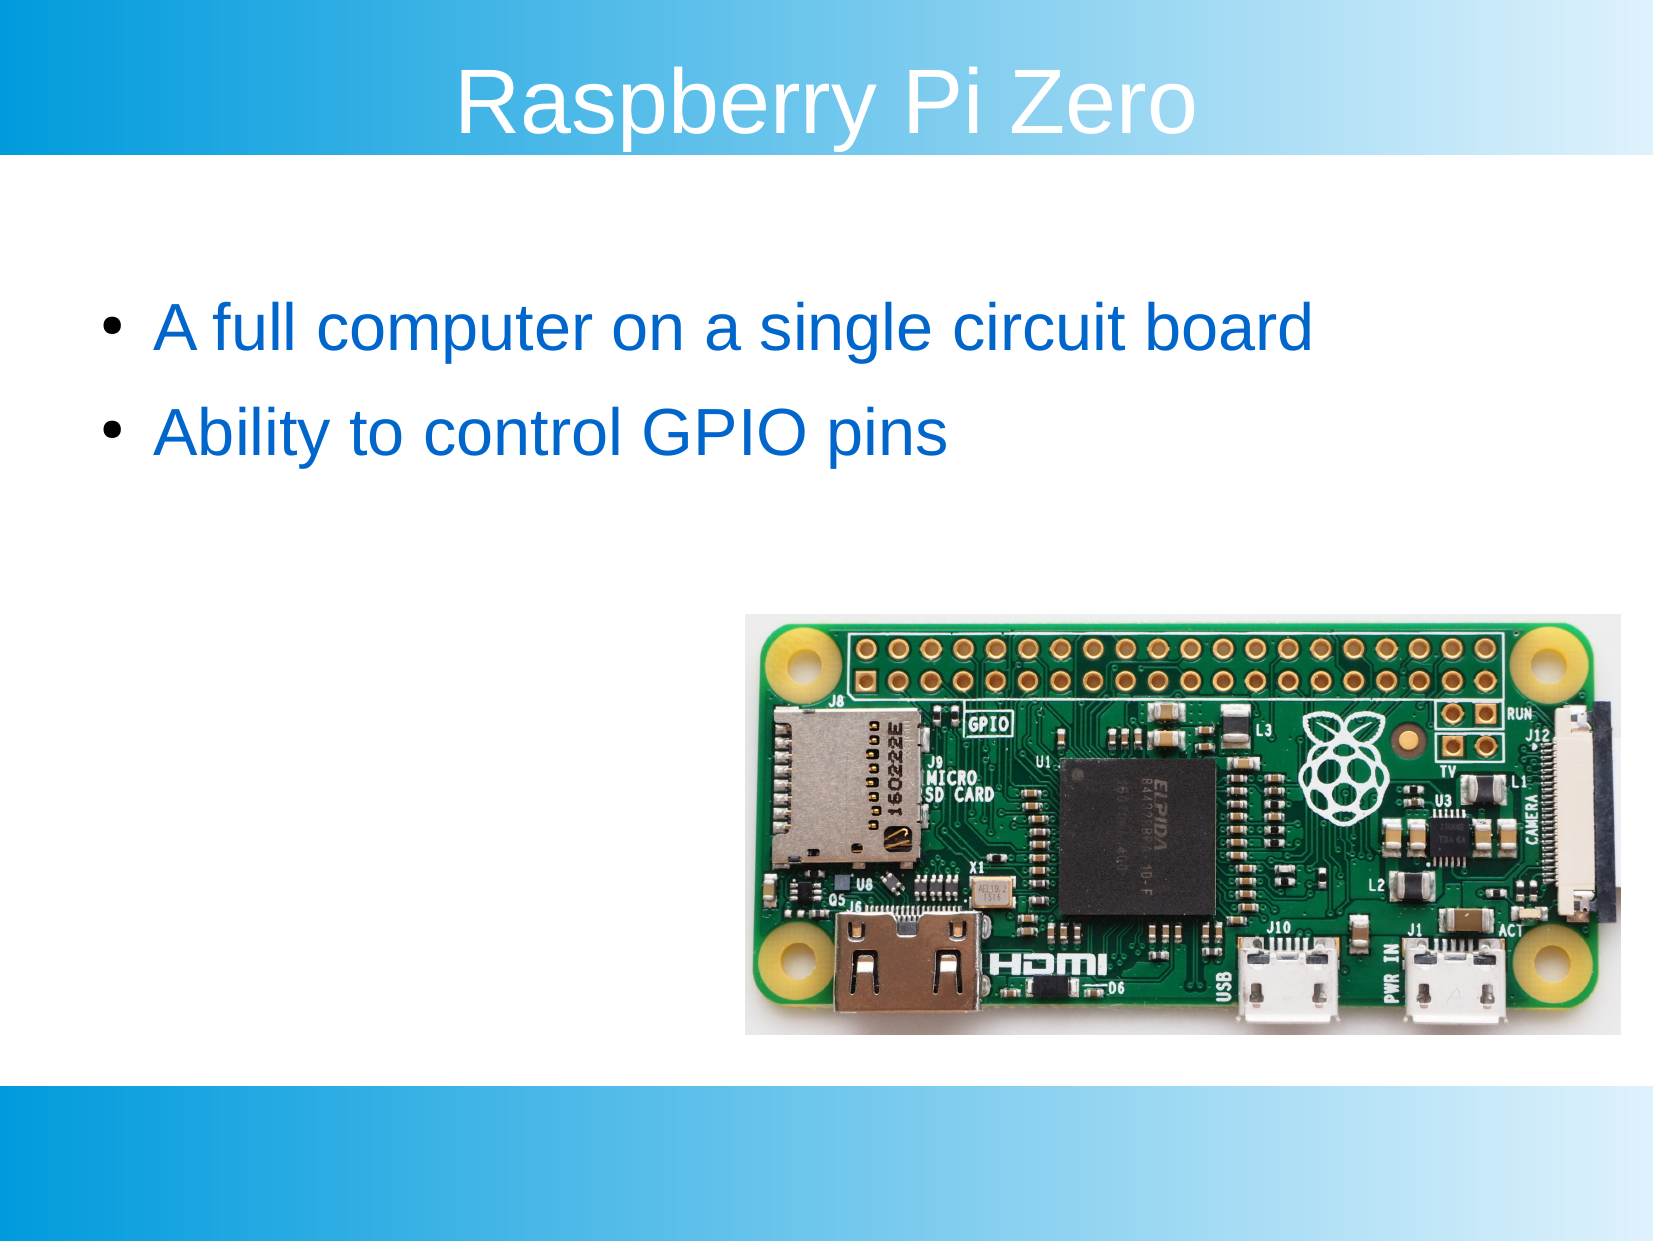

# Raspberry Pi Zero
A full computer on a single circuit board
Ability to control GPIO pins